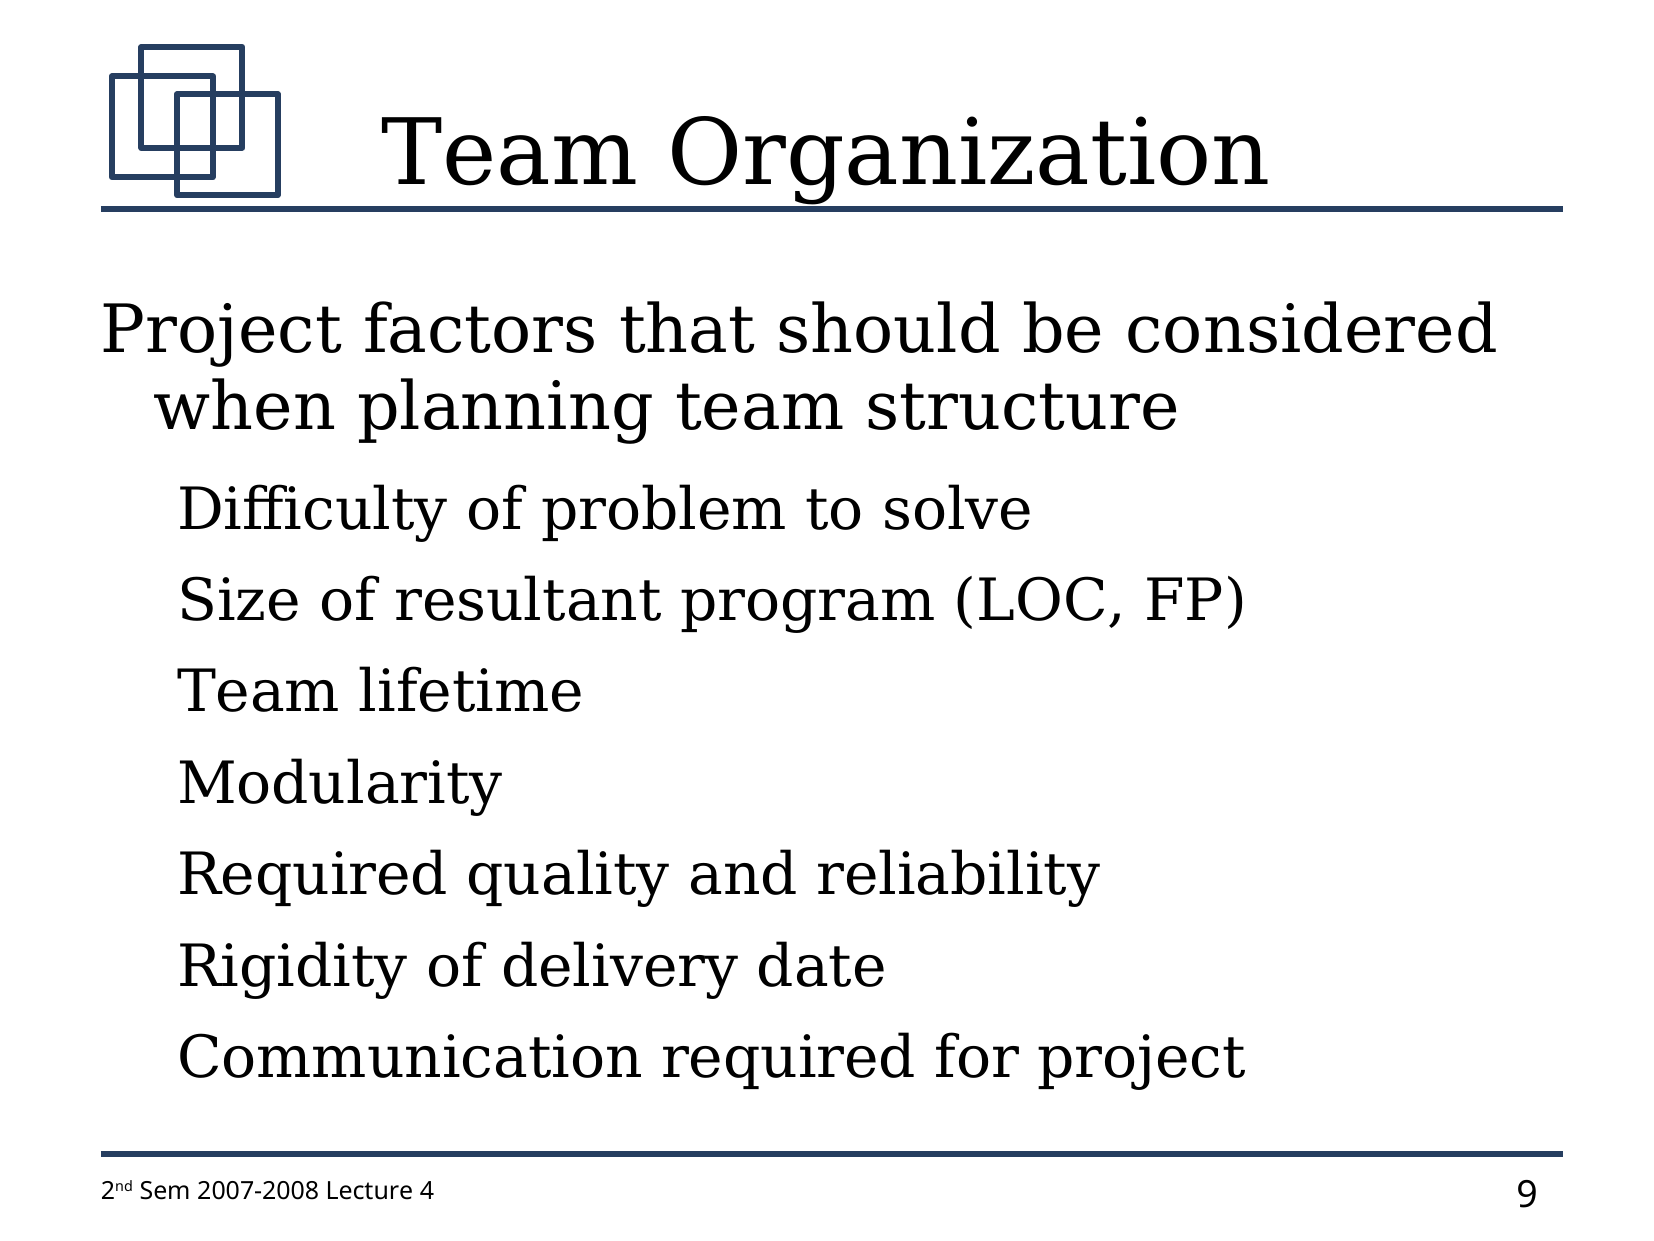

# Team Organization
Project factors that should be considered when planning team structure
Difficulty of problem to solve
Size of resultant program (LOC, FP)
Team lifetime
Modularity
Required quality and reliability
Rigidity of delivery date
Communication required for project